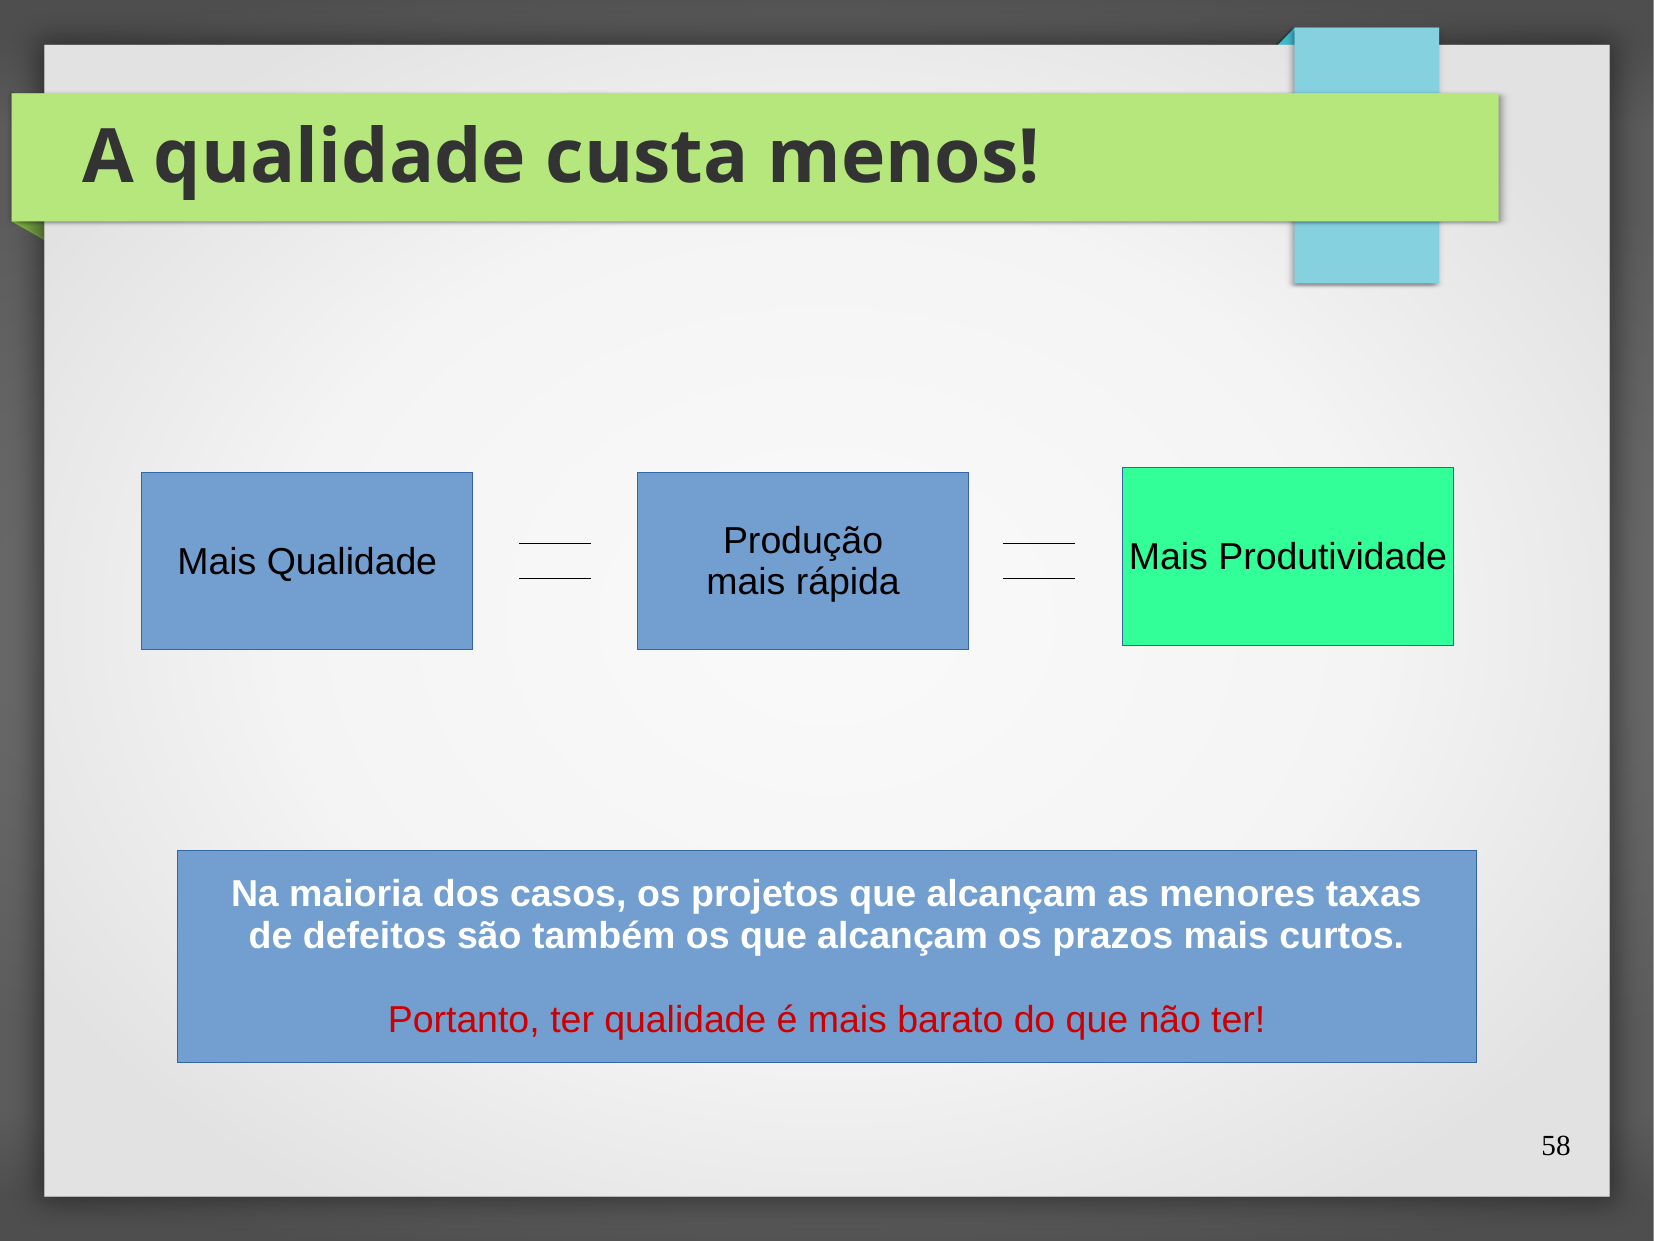

# A qualidade custa menos!
Mais Produtividade
Mais Qualidade
Produção
mais rápida
Na maioria dos casos, os projetos que alcançam as menores taxas
de defeitos são também os que alcançam os prazos mais curtos.
Portanto, ter qualidade é mais barato do que não ter!
58